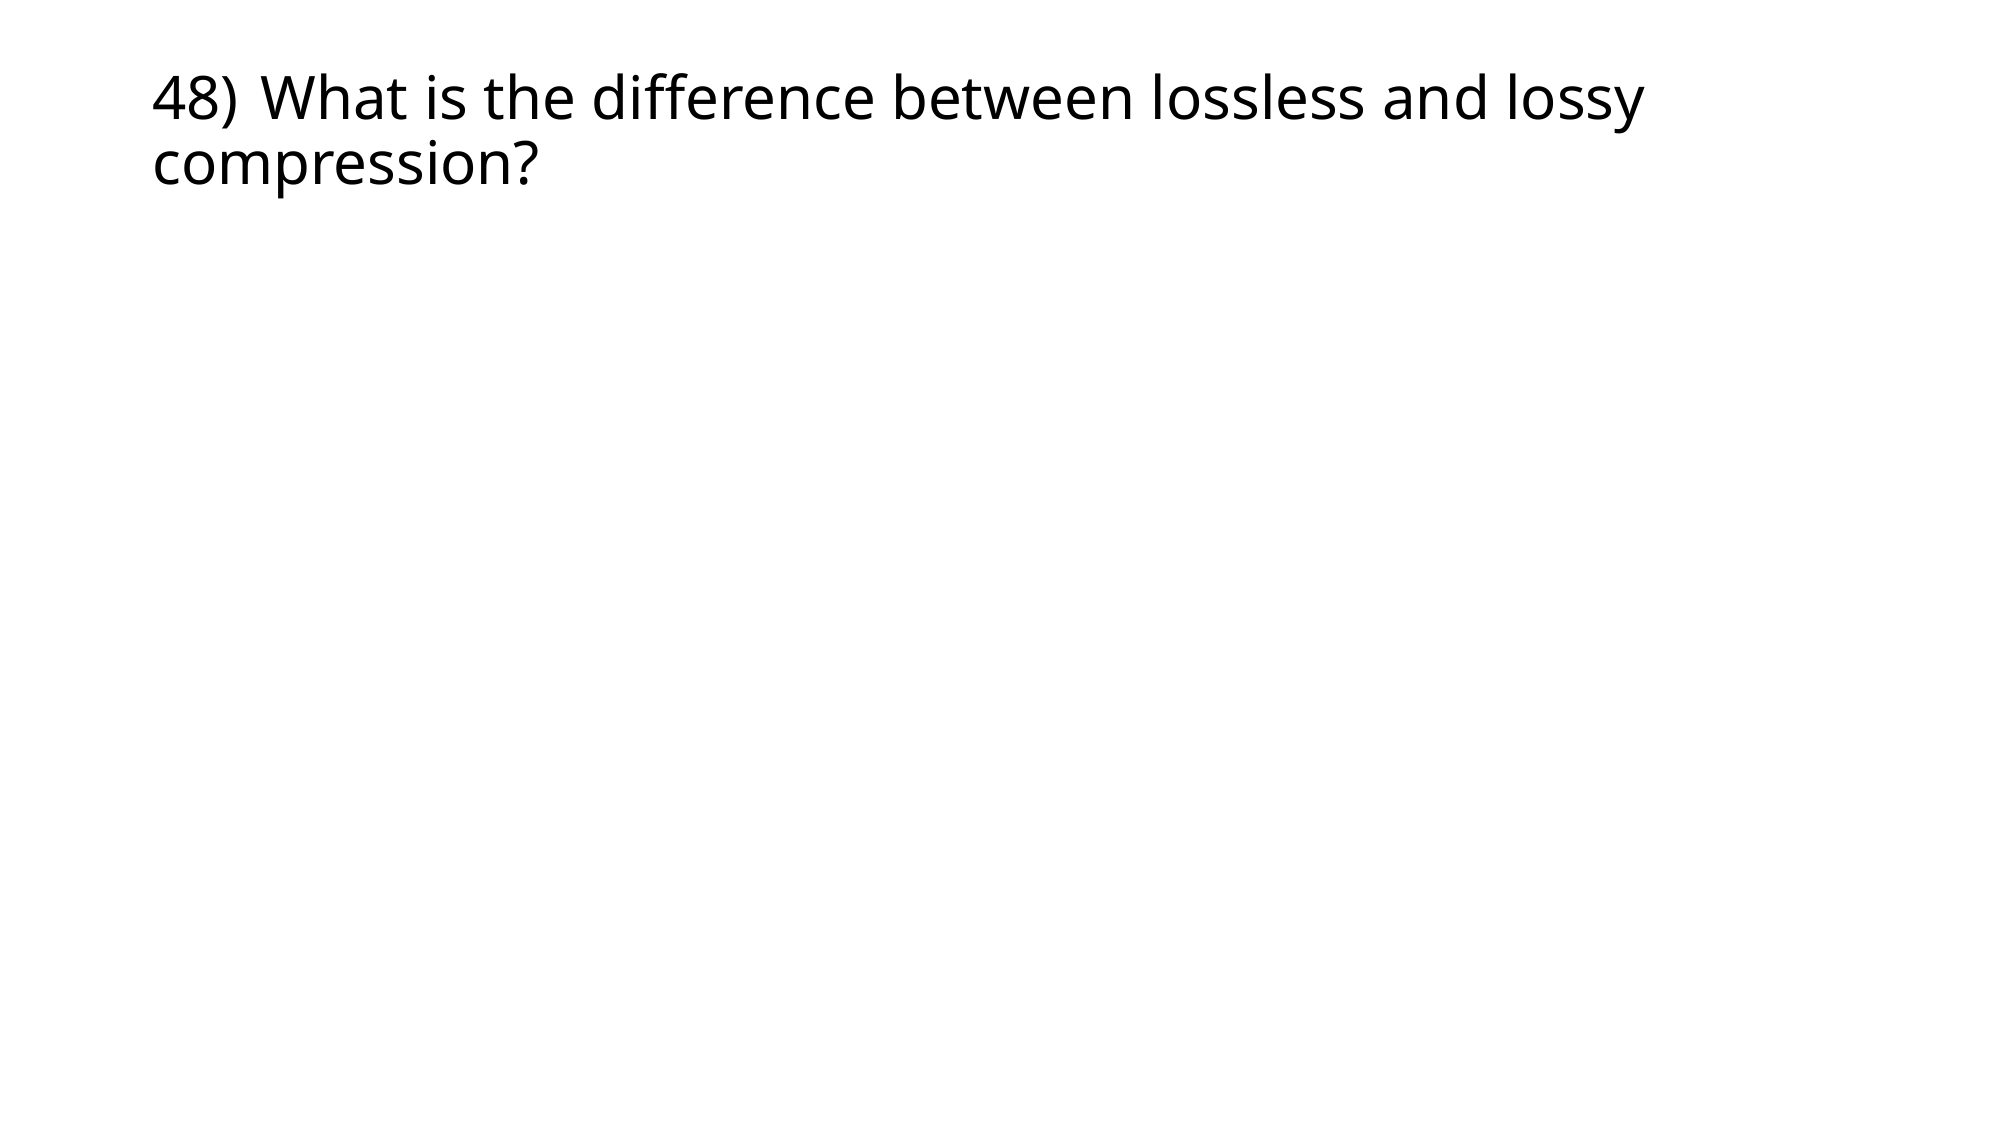

# 48)	What is the difference between lossless and lossy compression?